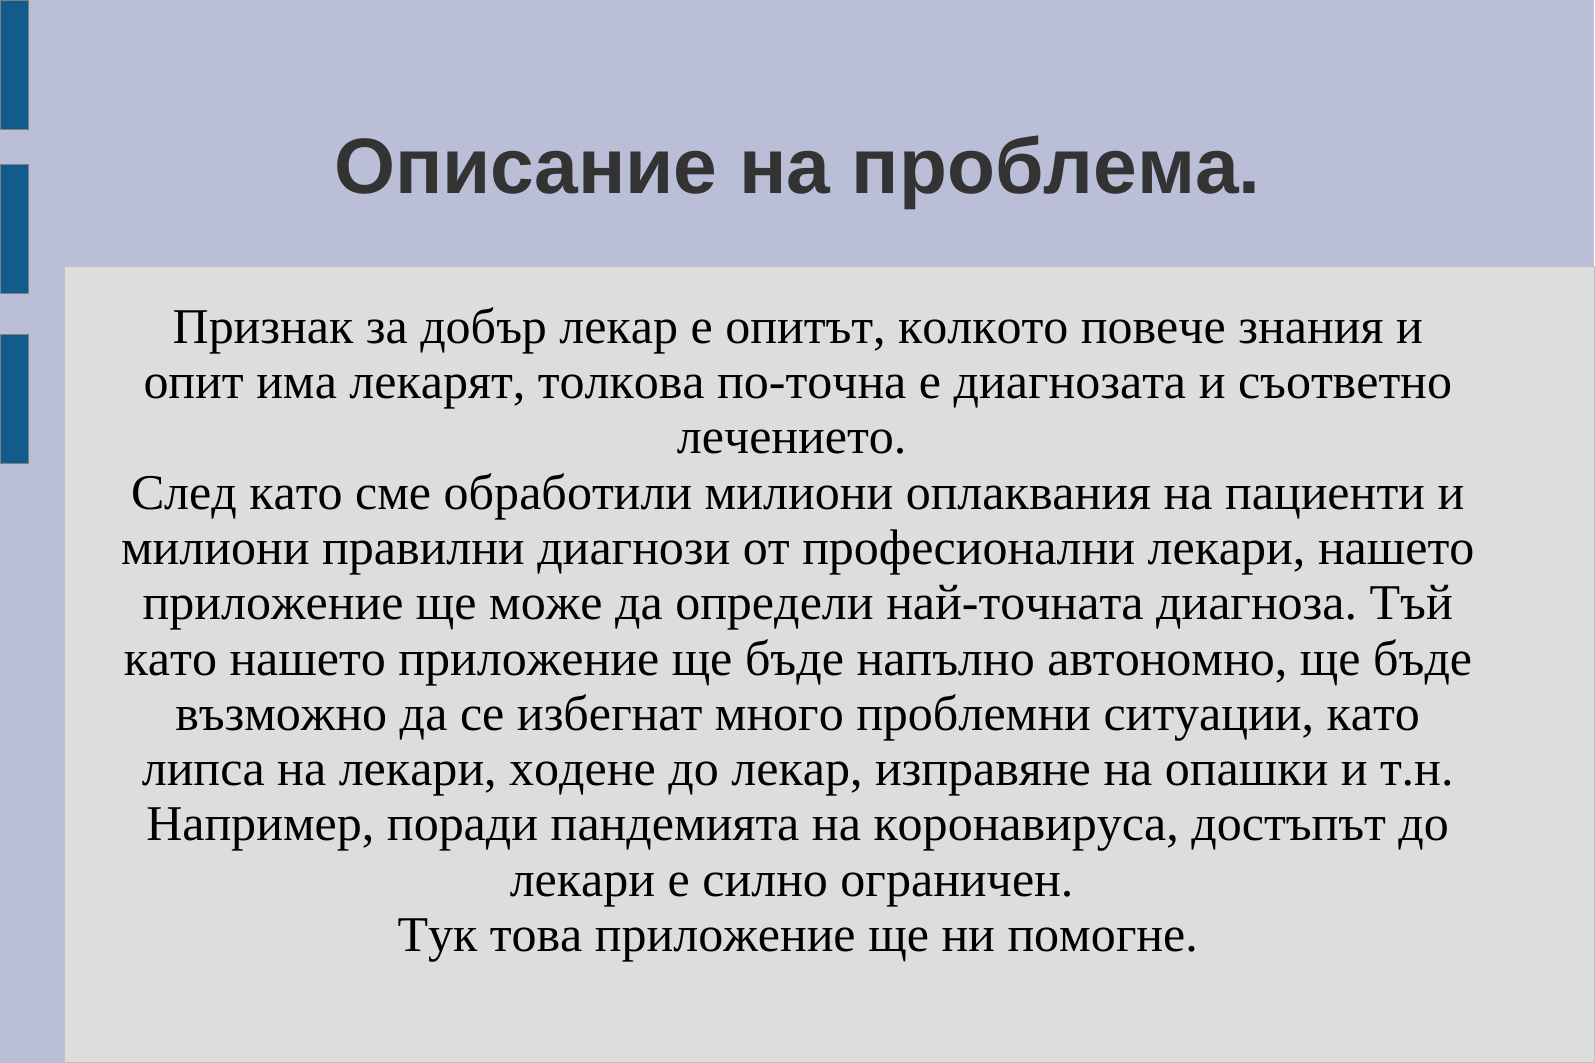

# Описание на проблема.
Признак за добър лекар е опитът, колкото повече знания и опит има лекарят, толкова по-точна е диагнозата и съответно лечението.
След като сме обработили милиони оплаквания на пациенти и милиони правилни диагнози от професионални лекари, нашето приложение ще може да определи най-точната диагноза. Тъй като нашето приложение ще бъде напълно автономно, ще бъде възможно да се избегнат много проблемни ситуации, като липса на лекари, ходене до лекар, изправяне на опашки и т.н. Например, поради пандемията на коронавируса, достъпът до лекари е силно ограничен.
Тук това приложение ще ни помогне.